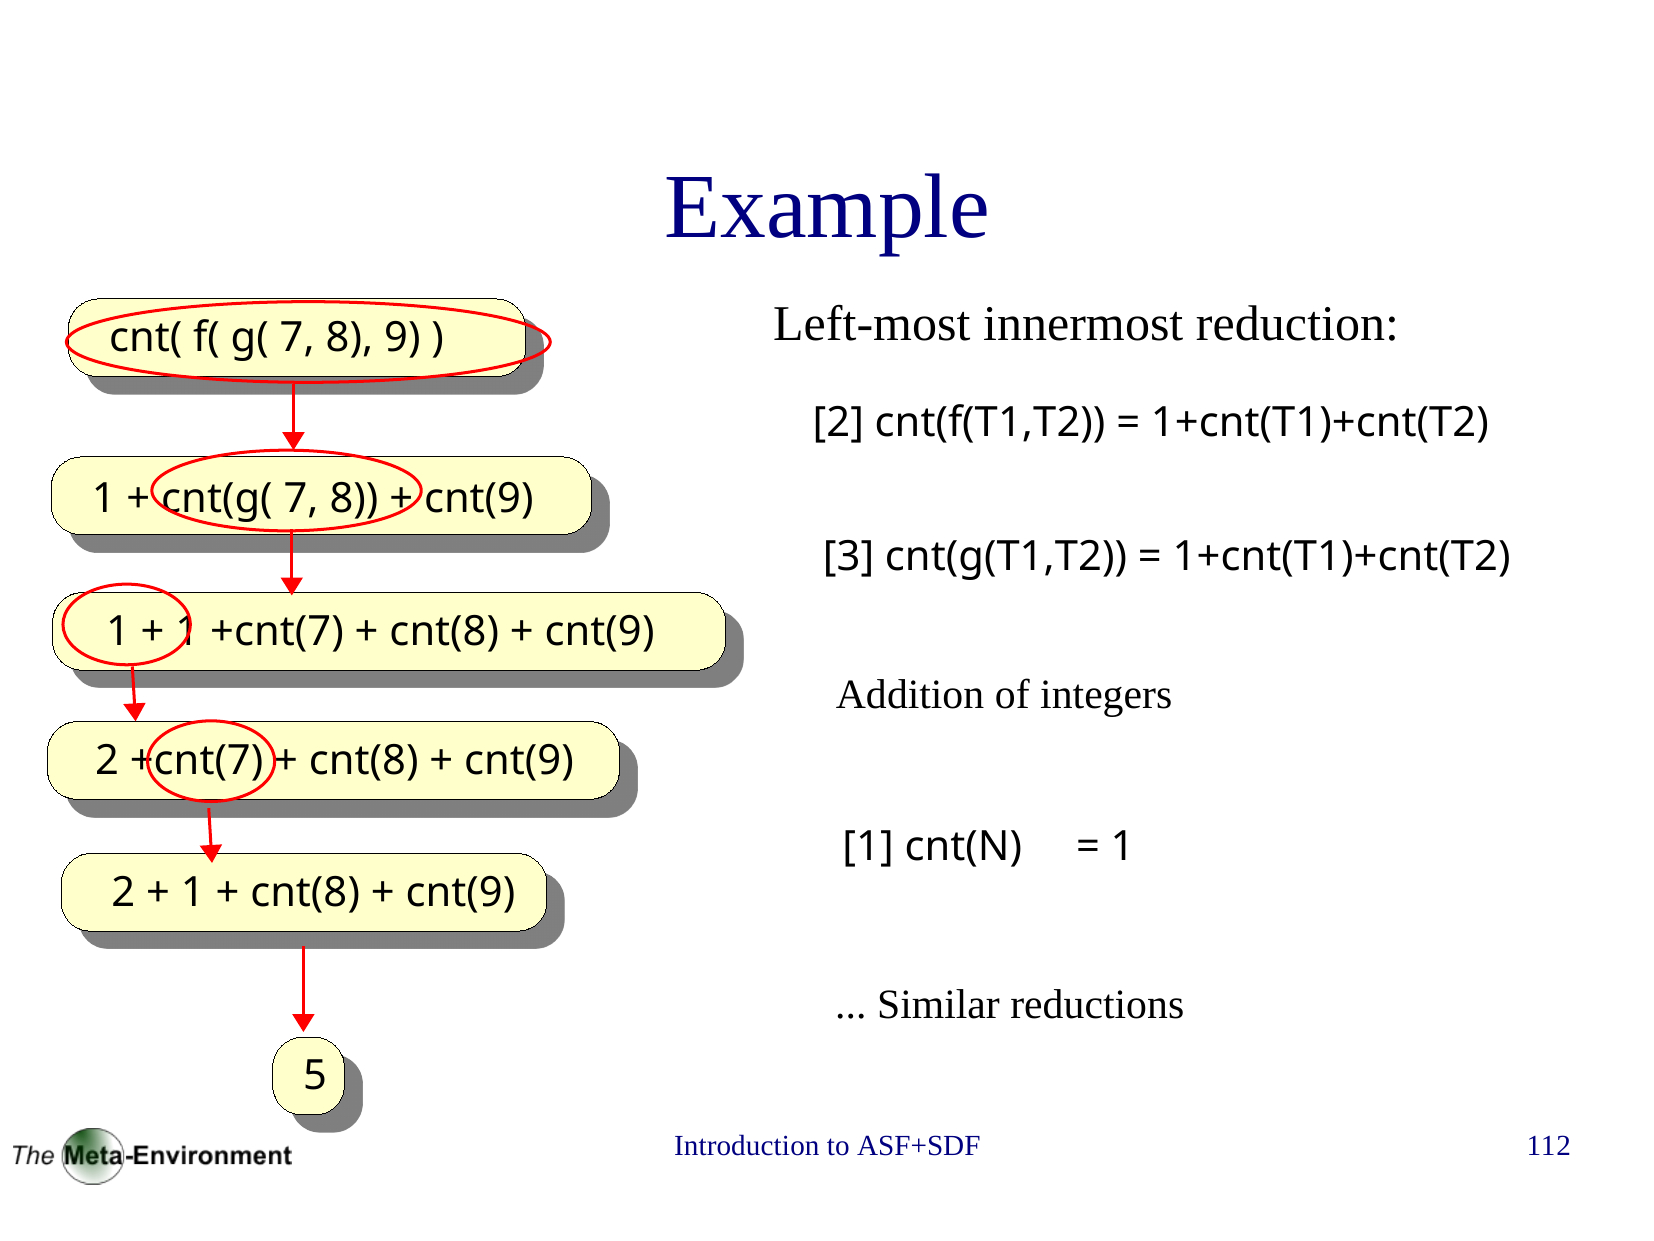

# Example
Left-most innermost reduction:
cnt( f( g( 7, 8), 9) )
[2] cnt(f(T1,T2)) = 1+cnt(T1)+cnt(T2)
1 + cnt(g( 7, 8)) + cnt(9)
[3] cnt(g(T1,T2)) = 1+cnt(T1)+cnt(T2)
1 + 1 +cnt(7) + cnt(8) + cnt(9)
Addition of integers
2 +cnt(7) + cnt(8) + cnt(9)
[1] cnt(N) = 1
2 + 1 + cnt(8) + cnt(9)
... Similar reductions
5
112